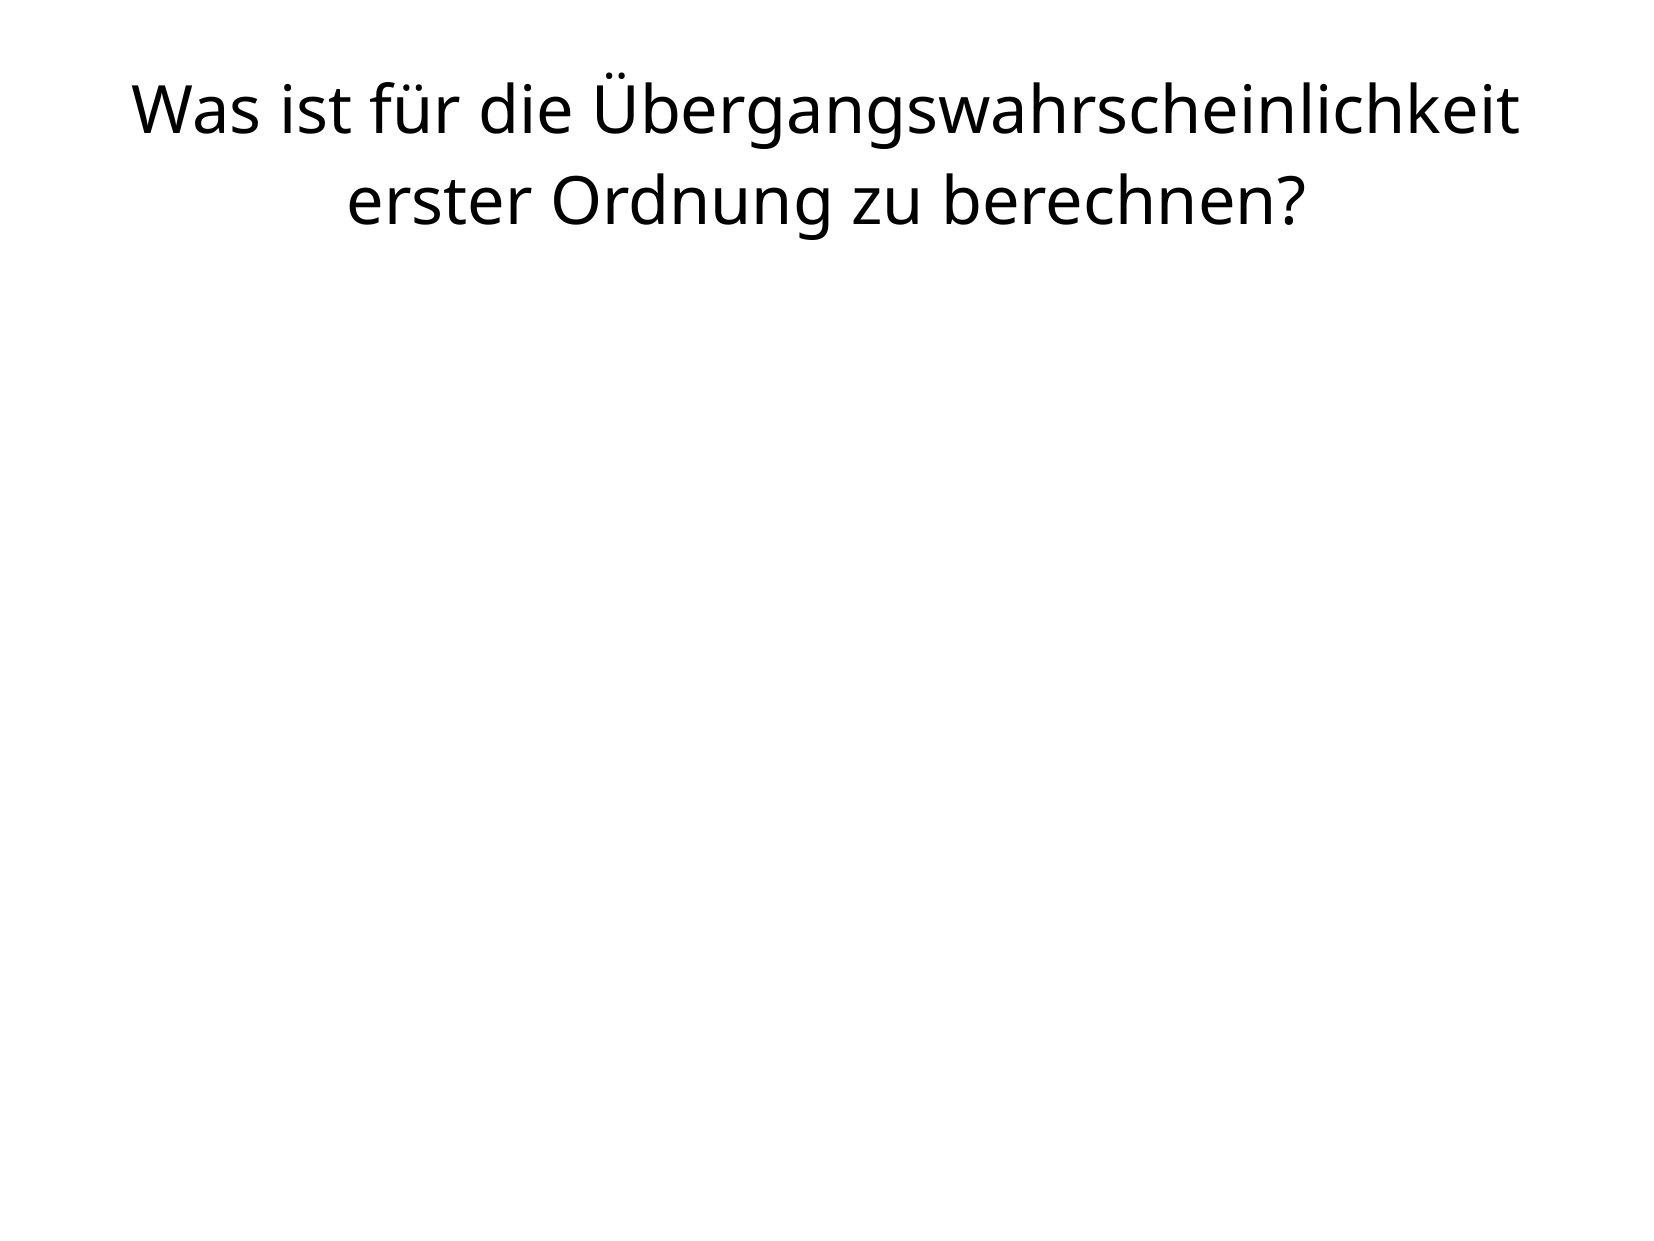

# Was ist für die Übergangswahrscheinlichkeit erster Ordnung zu berechnen?